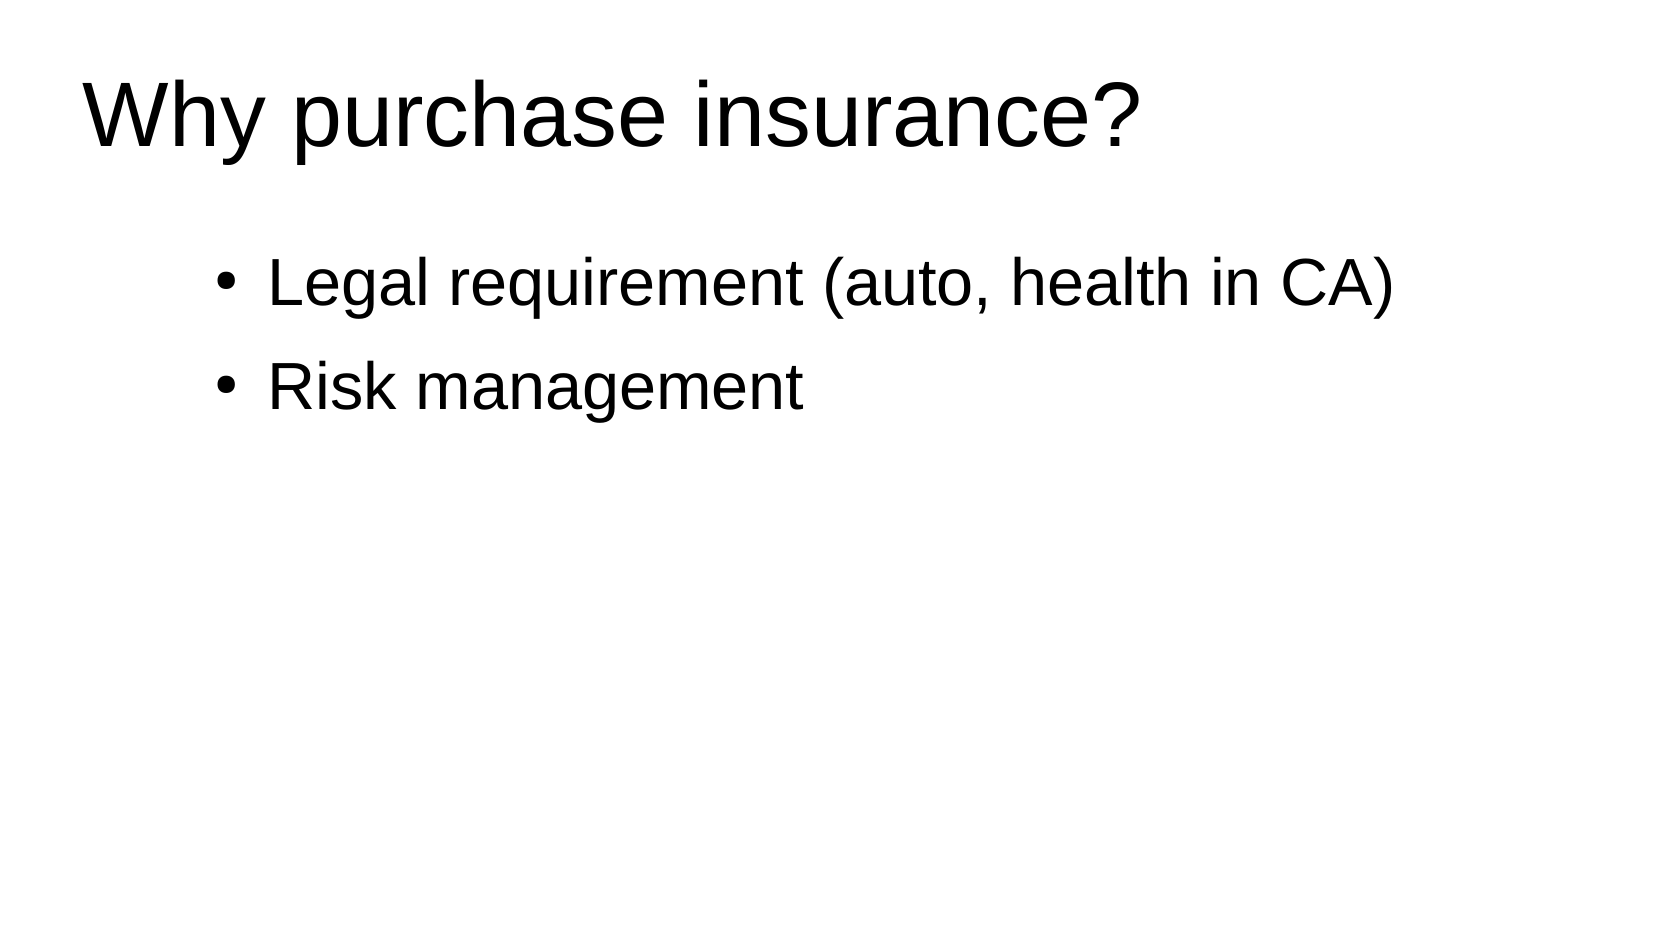

# Why purchase insurance?
Legal requirement (auto, health in CA)
Risk management